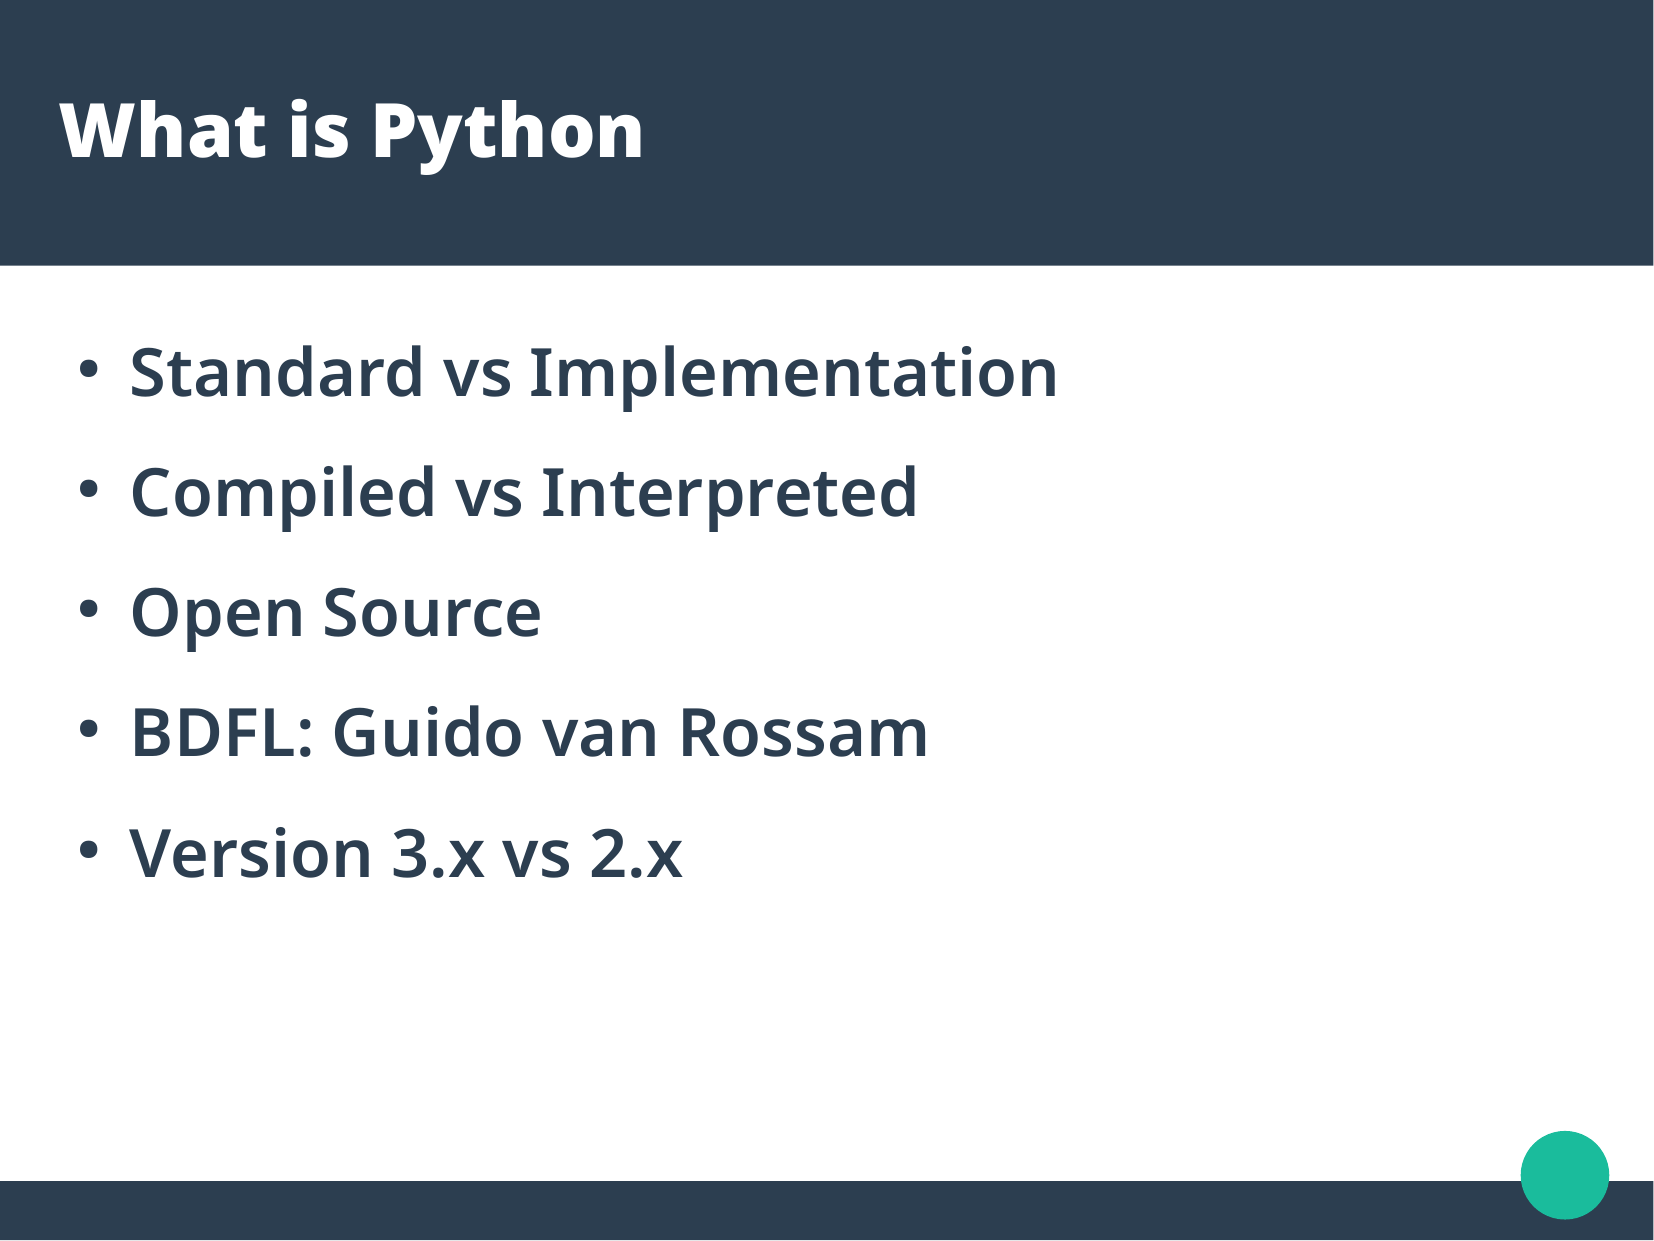

# What is Python
Standard vs Implementation
Compiled vs Interpreted
Open Source
BDFL: Guido van Rossam
Version 3.x vs 2.x